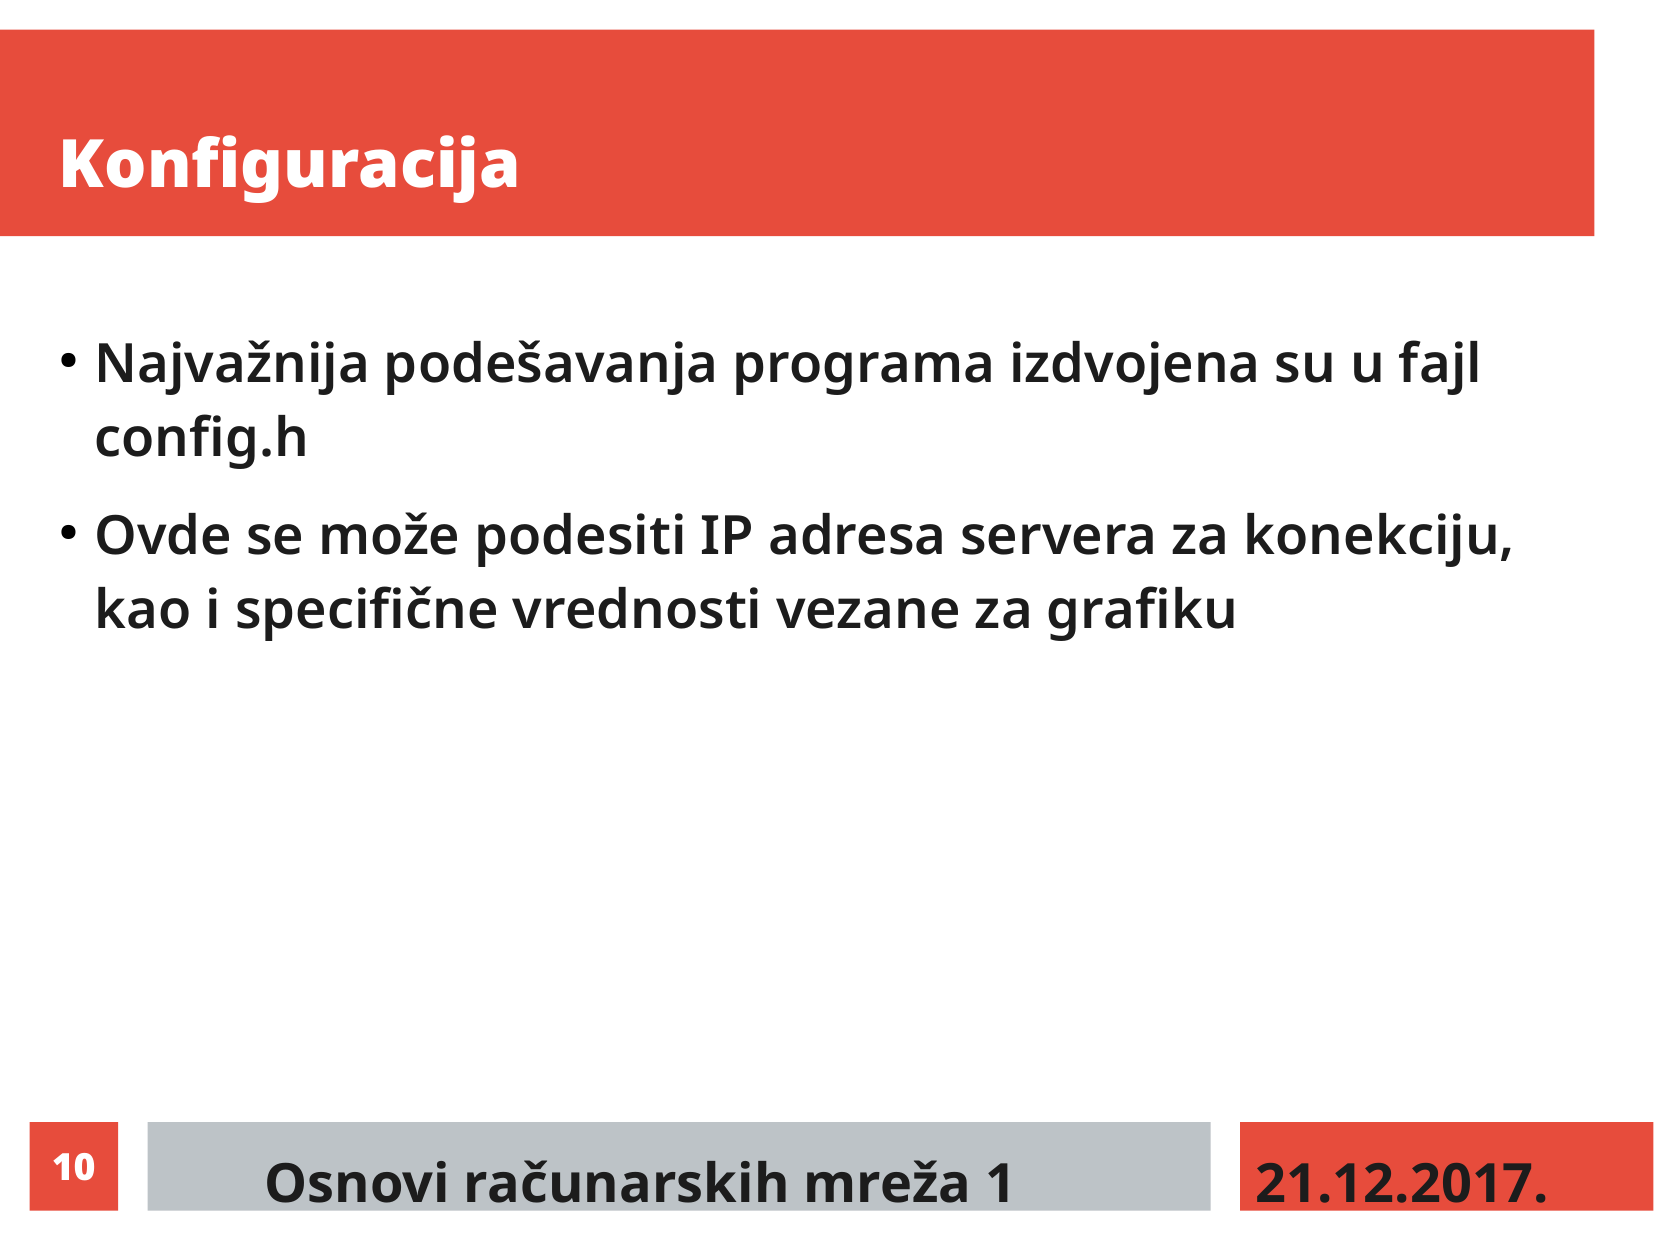

# Konfiguracija
Najvažnija podešavanja programa izdvojena su u fajl config.h
Ovde se može podesiti IP adresa servera za konekciju, kao i specifične vrednosti vezane za grafiku
10
Osnovi računarskih mreža 1
21.12.2017.